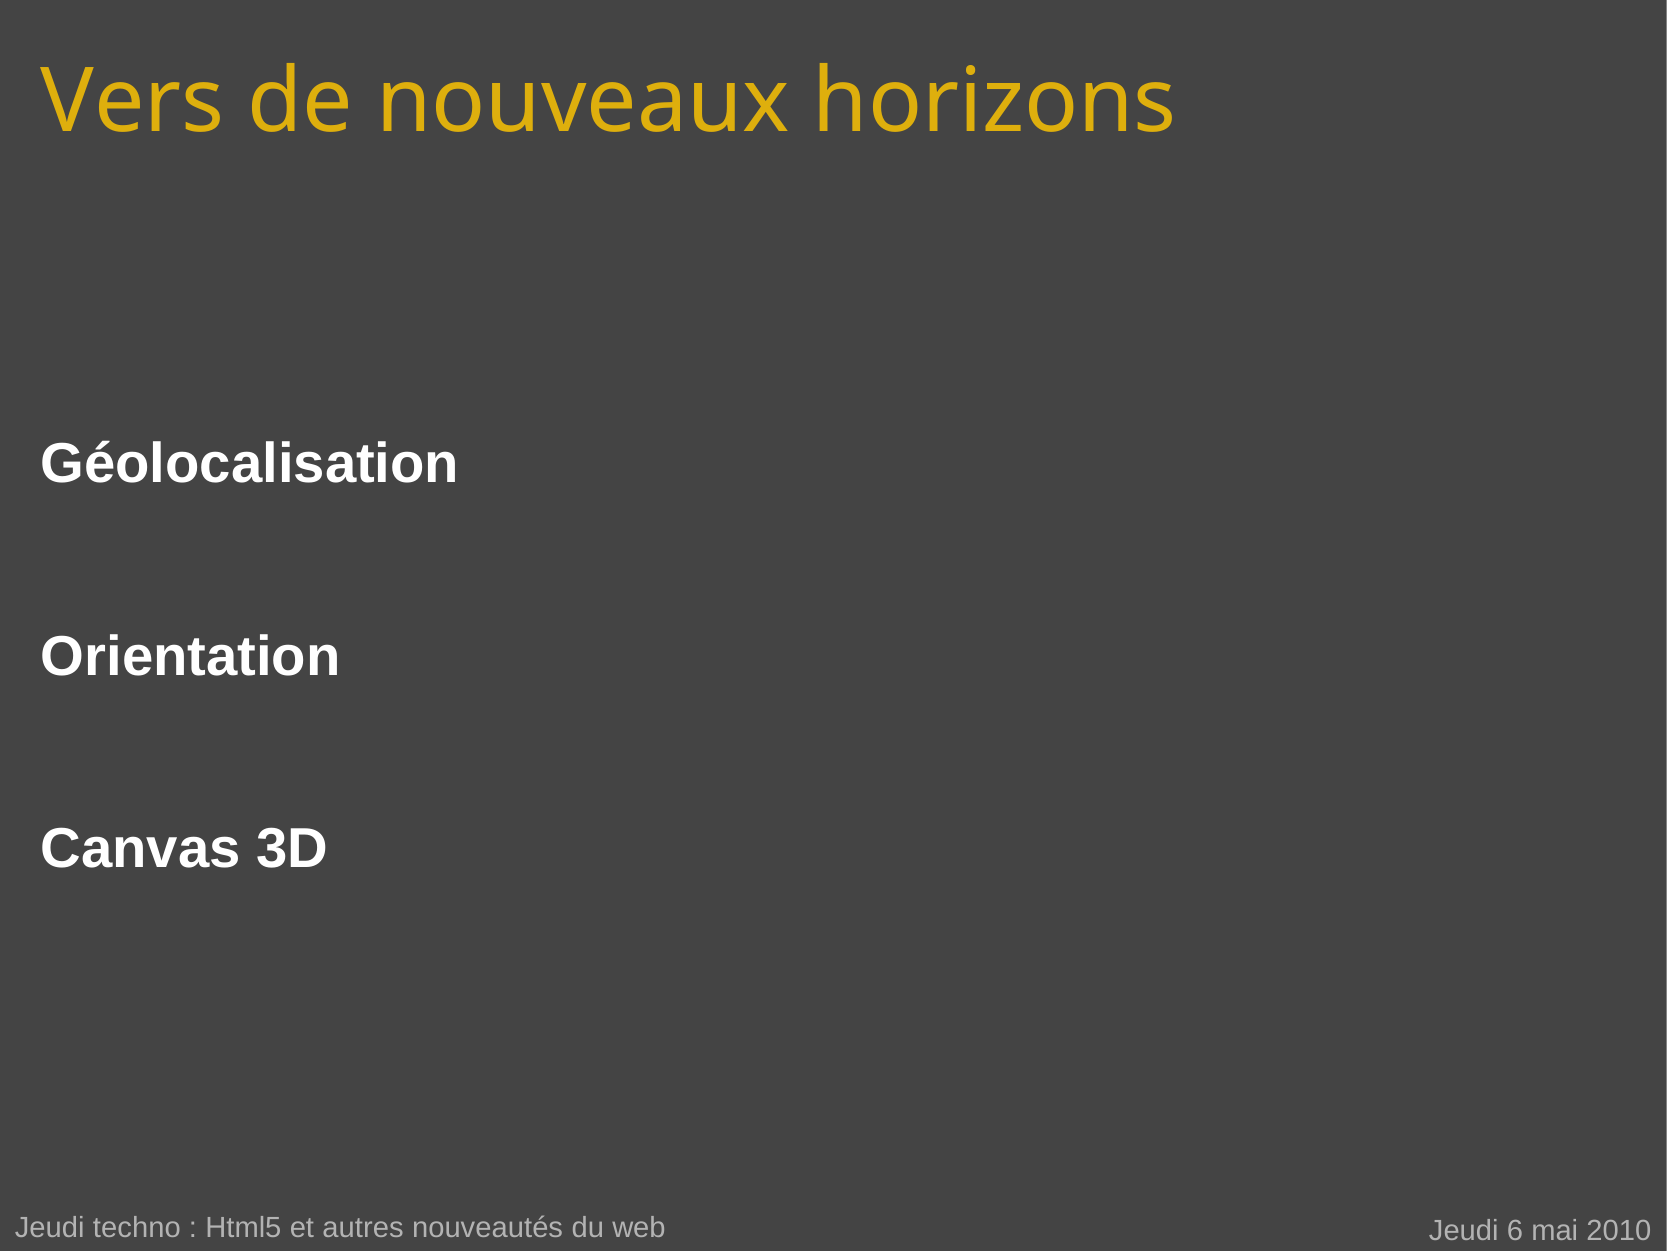

# Vers de nouveaux horizons
Géolocalisation
Orientation
Canvas 3D
Jeudi techno : Html5 et autres nouveautés du web
Jeudi 6 mai 2010